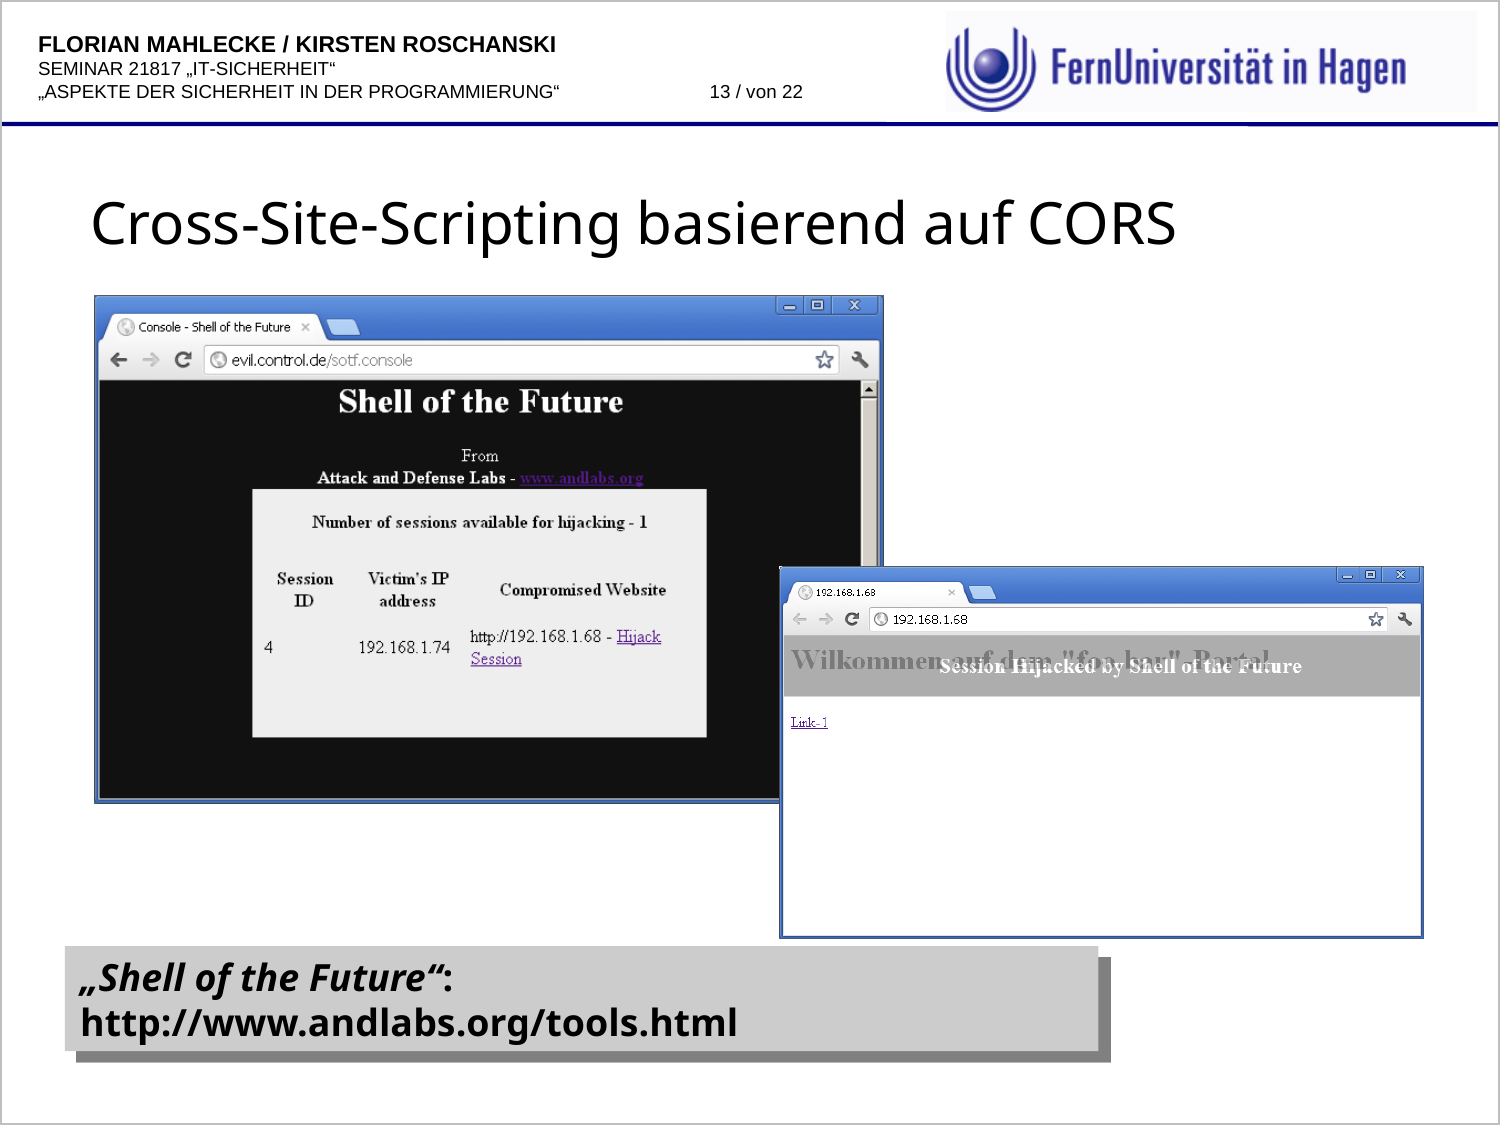

# Cross-Site-Scripting basierend auf CORS
„Shell of the Future“: http://www.andlabs.org/tools.html